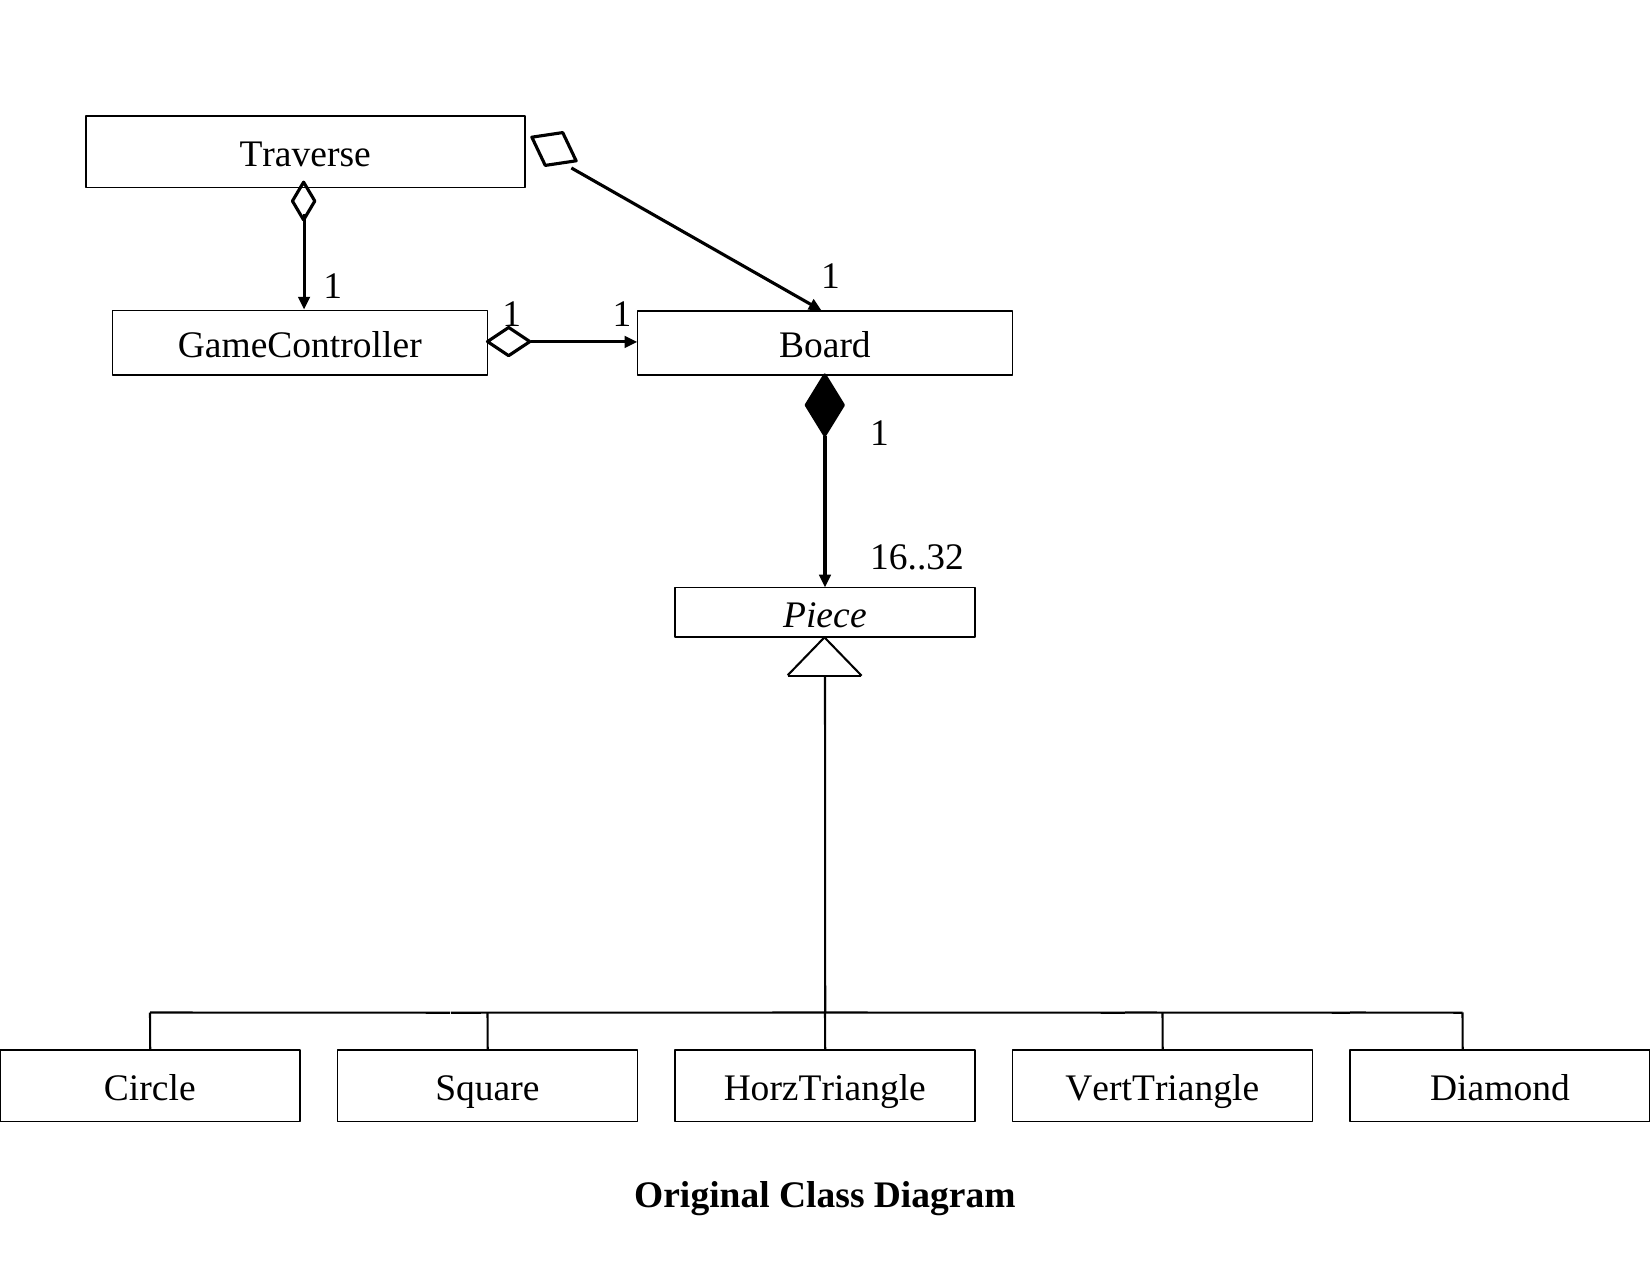

Traverse
1
1
1
1
GameController
Board
1
16..32
Piece
Circle
Square
HorzTriangle
VertTriangle
Diamond
Original Class Diagram